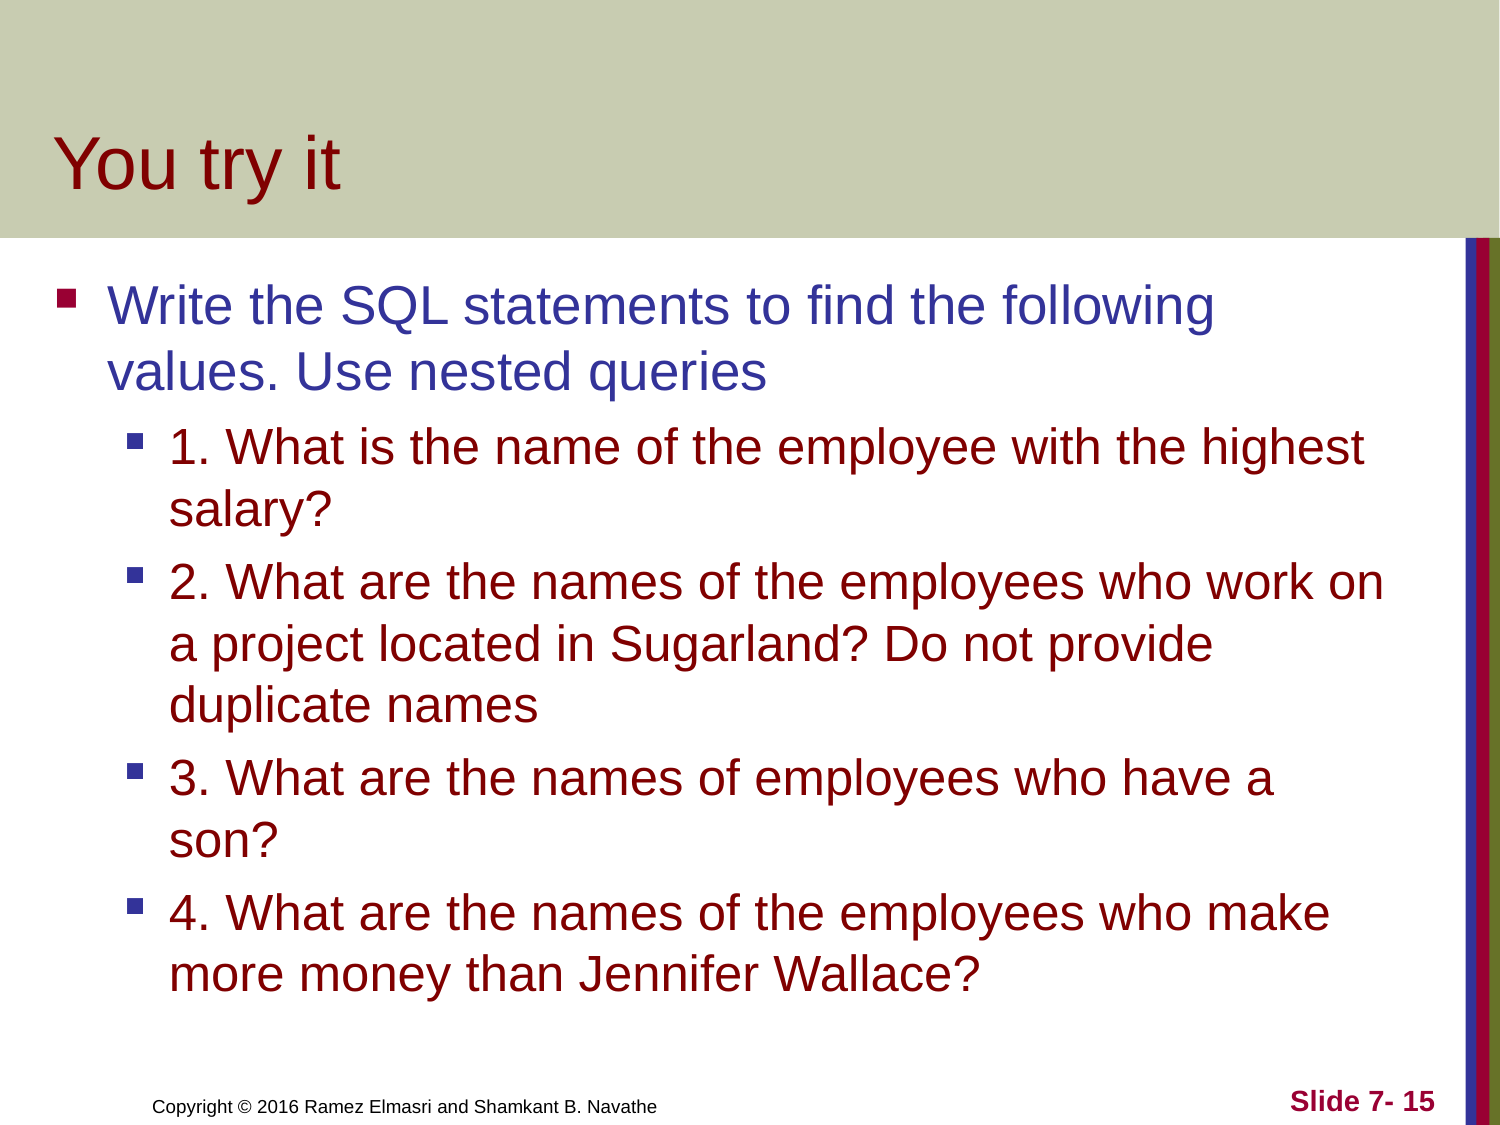

# You try it
Write the SQL statements to find the following values. Use nested queries
1. What is the name of the employee with the highest salary?
2. What are the names of the employees who work on a project located in Sugarland? Do not provide duplicate names
3. What are the names of employees who have a son?
4. What are the names of the employees who make more money than Jennifer Wallace?
Slide 7-